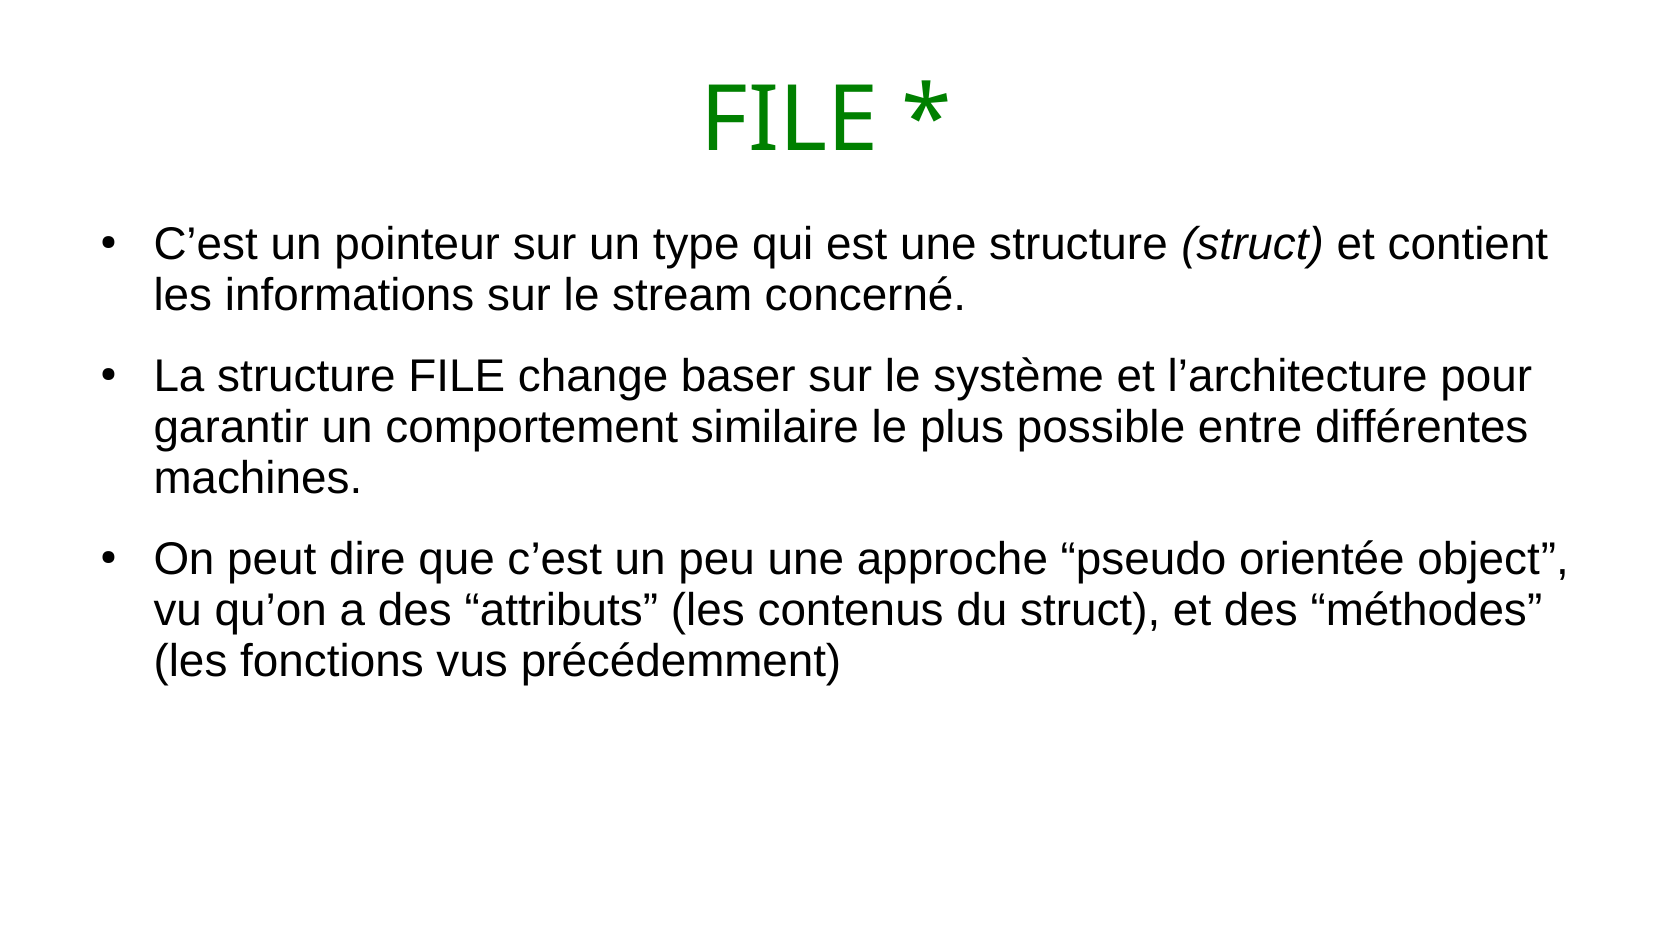

# FILE *
C’est un pointeur sur un type qui est une structure (struct) et contient les informations sur le stream concerné.
La structure FILE change baser sur le système et l’architecture pour garantir un comportement similaire le plus possible entre différentes machines.
On peut dire que c’est un peu une approche “pseudo orientée object”, vu qu’on a des “attributs” (les contenus du struct), et des “méthodes” (les fonctions vus précédemment)